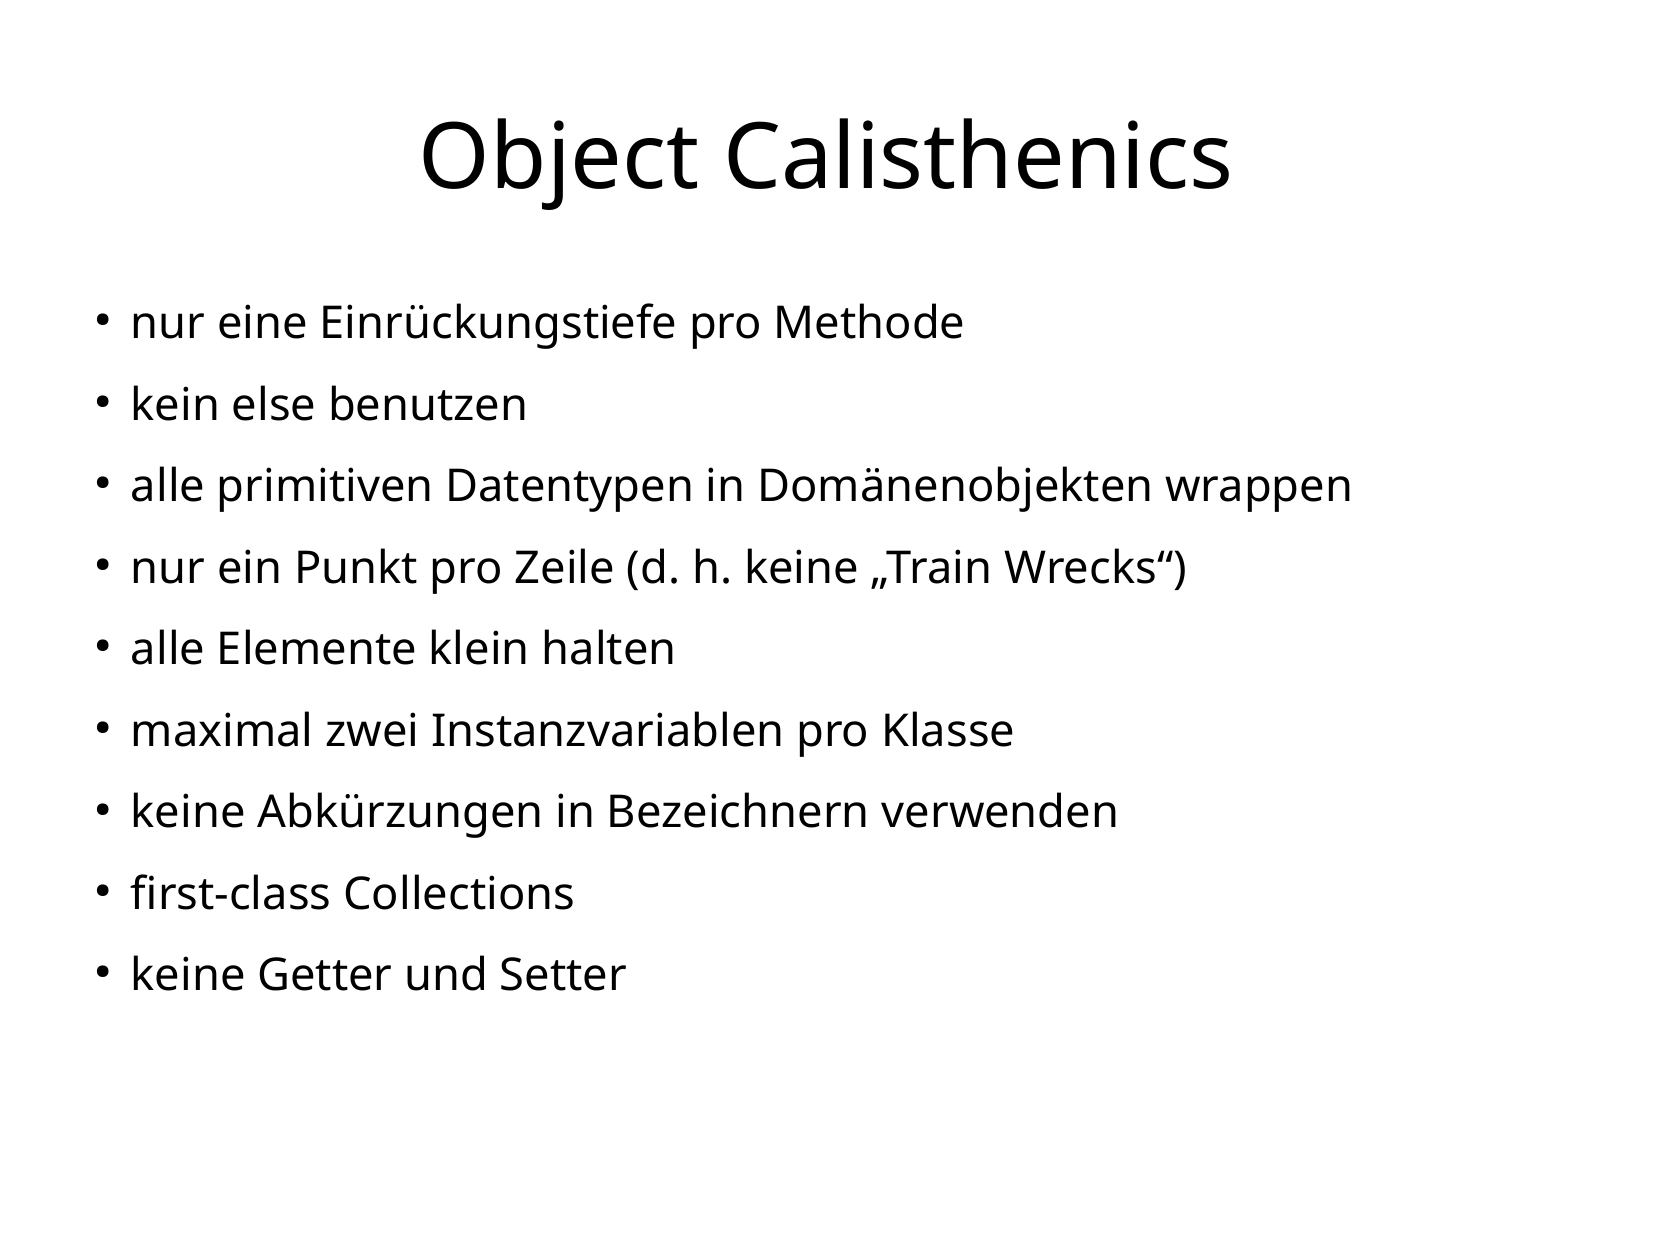

# Object Calisthenics
nur eine Einrückungstiefe pro Methode
kein else benutzen
alle primitiven Datentypen in Domänenobjekten wrappen
nur ein Punkt pro Zeile (d. h. keine „Train Wrecks“)
alle Elemente klein halten
maximal zwei Instanzvariablen pro Klasse
keine Abkürzungen in Bezeichnern verwenden
first-class Collections
keine Getter und Setter